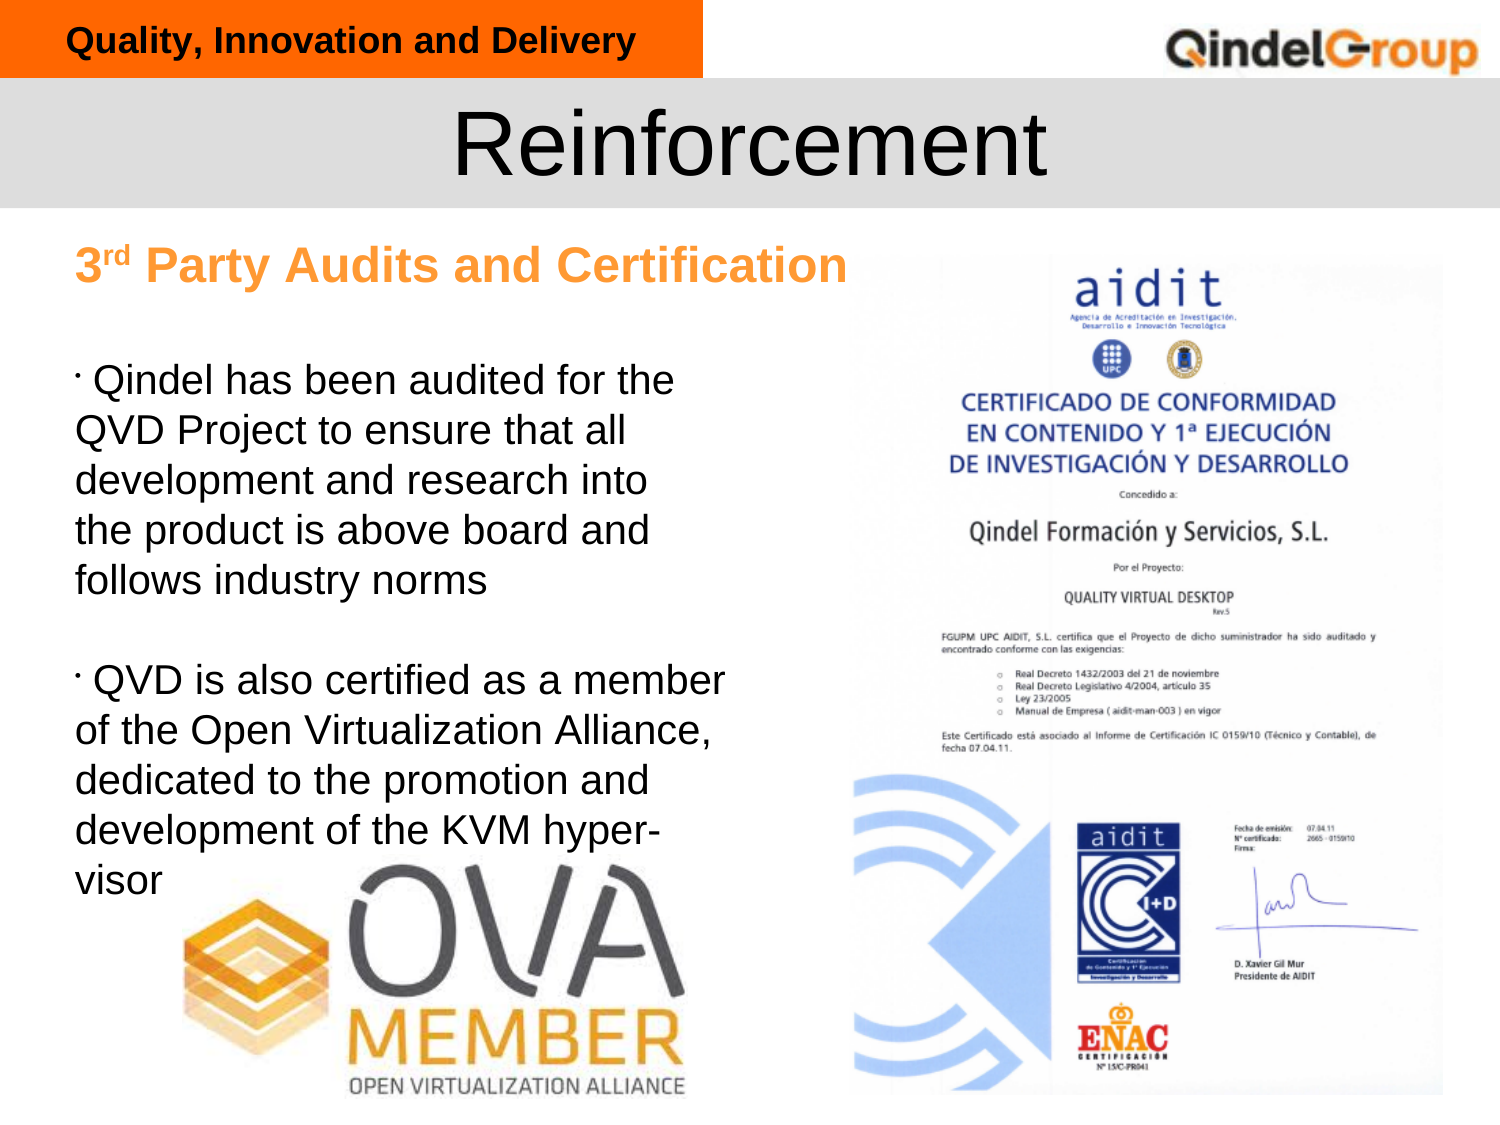

# Reinforcement
3rd Party Audits and Certifications
 Qindel has been audited for the
QVD Project to ensure that all
development and research into
the product is above board and
follows industry norms
 QVD is also certified as a member
of the Open Virtualization Alliance,
dedicated to the promotion and
development of the KVM hyper-
visor